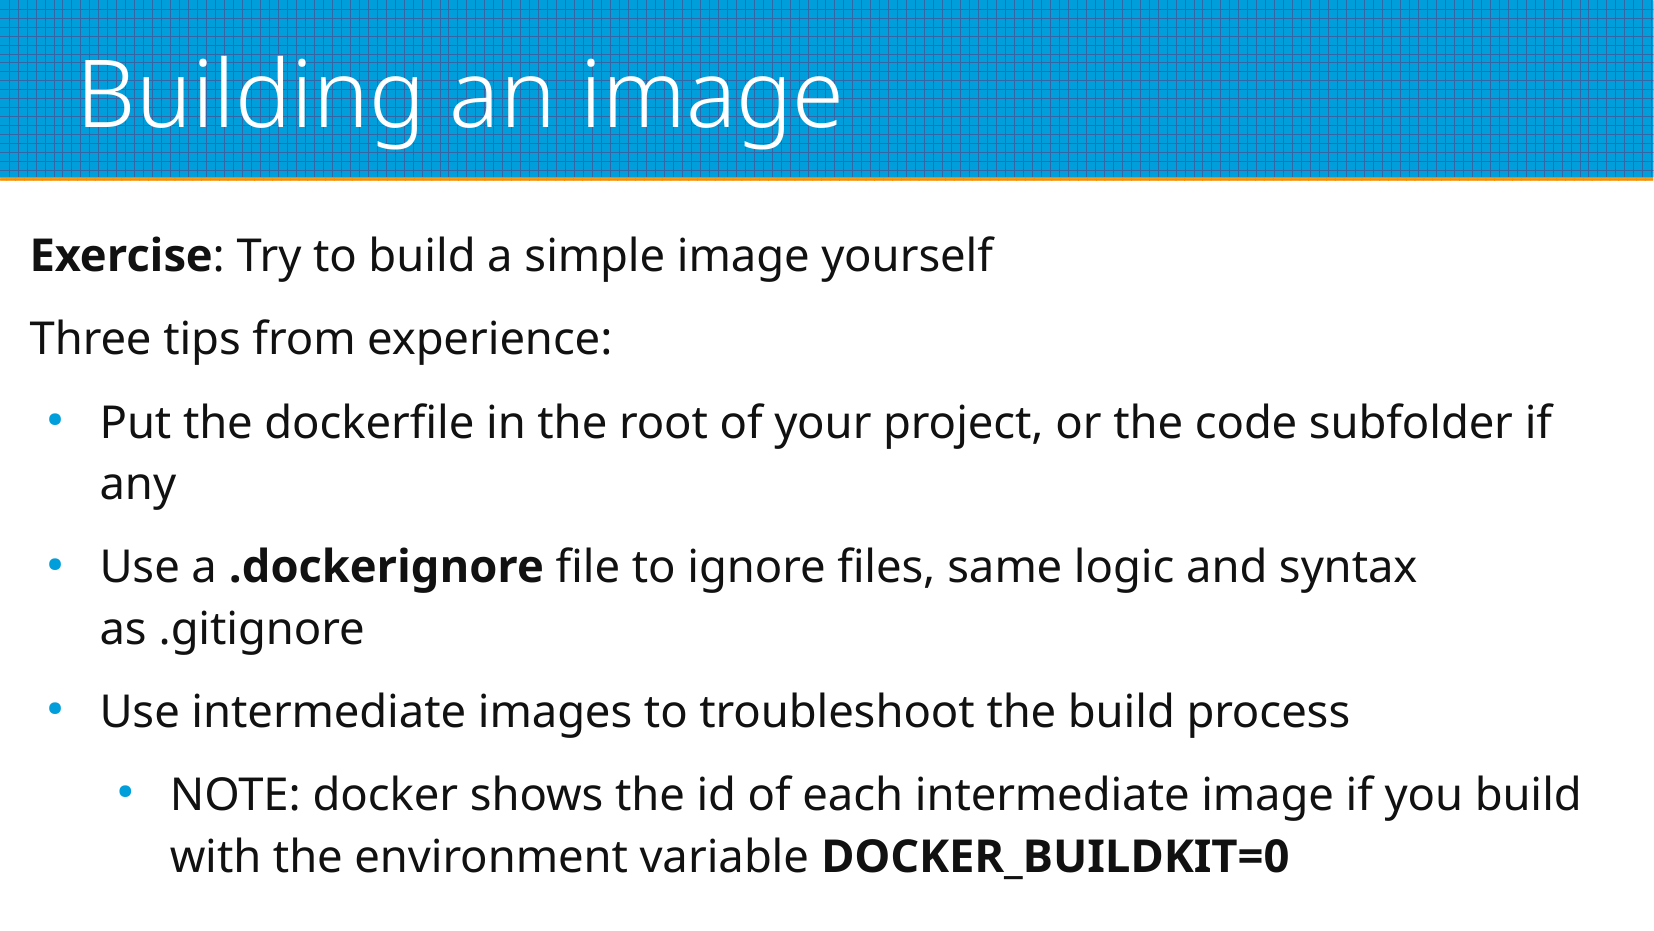

# Building an image
Exercise: Try to build a simple image yourself
Three tips from experience:
Put the dockerfile in the root of your project, or the code subfolder if any
Use a .dockerignore file to ignore files, same logic and syntax as .gitignore
Use intermediate images to troubleshoot the build process
NOTE: docker shows the id of each intermediate image if you build with the environment variable DOCKER_BUILDKIT=0